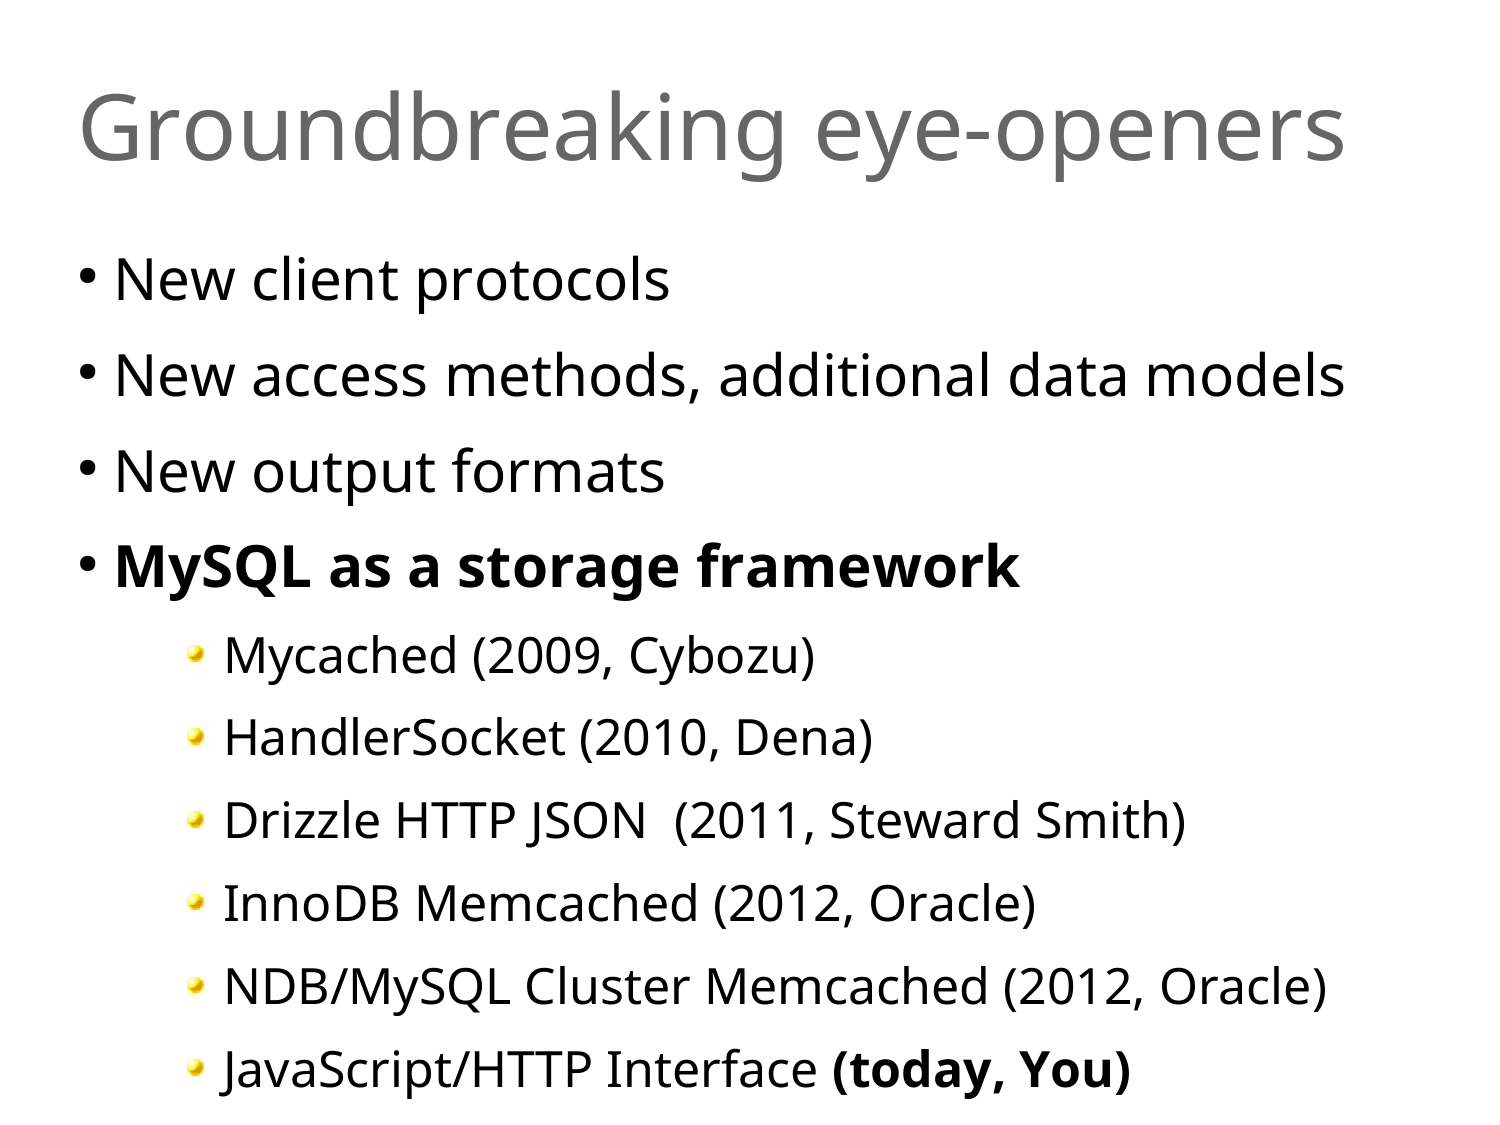

Groundbreaking eye-openers
# New client protocols
 New access methods, additional data models
 New output formats
 MySQL as a storage framework
Mycached (2009, Cybozu)
HandlerSocket (2010, Dena)
Drizzle HTTP JSON (2011, Steward Smith)
InnoDB Memcached (2012, Oracle)
NDB/MySQL Cluster Memcached (2012, Oracle)
JavaScript/HTTP Interface (today, You)